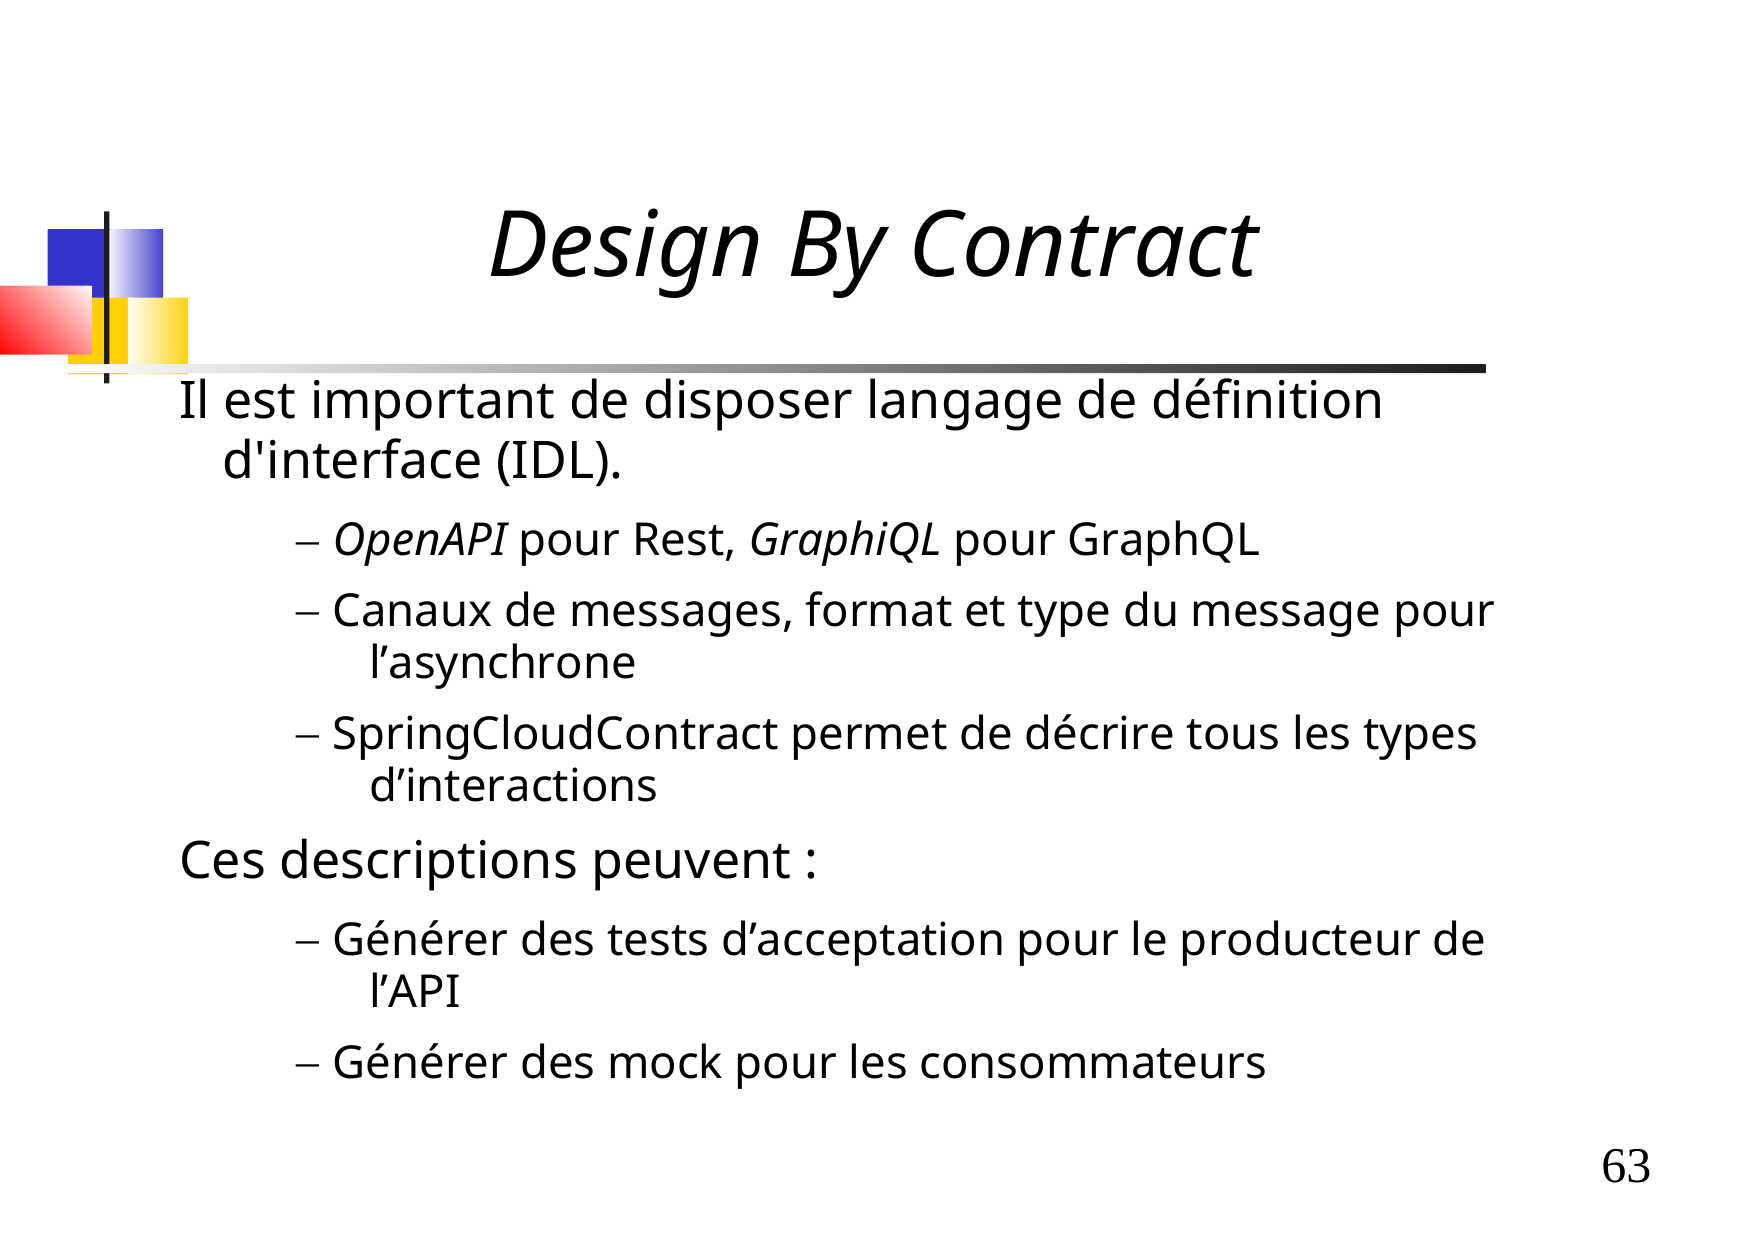

# Design By Contract
Il est important de disposer langage de définition d'interface (IDL).
OpenAPI pour Rest, GraphiQL pour GraphQL
Canaux de messages, format et type du message pour l’asynchrone
SpringCloudContract permet de décrire tous les types d’interactions
Ces descriptions peuvent :
Générer des tests d’acceptation pour le producteur de l’API
Générer des mock pour les consommateurs